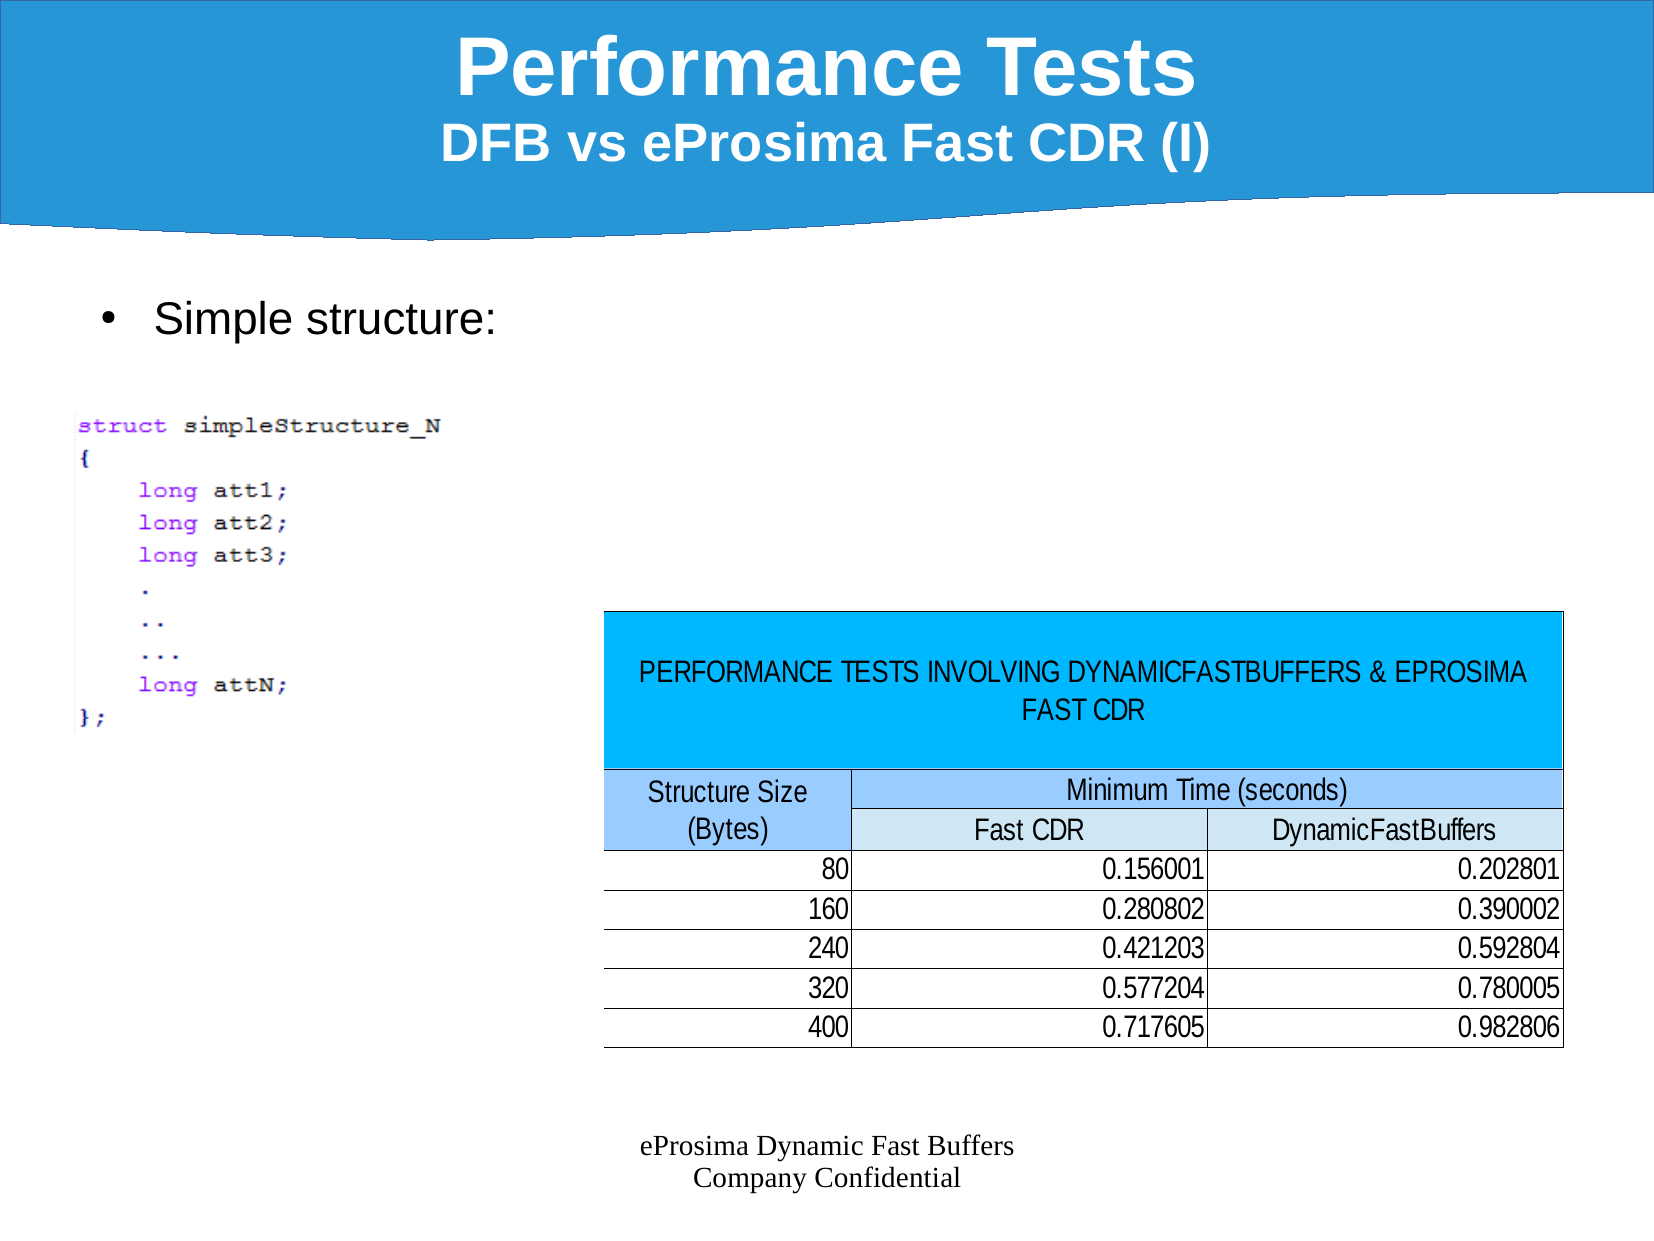

Performance Tests
DFB vs eProsima Fast CDR (I)
# Simple structure:
eProsima Dynamic Fast Buffers